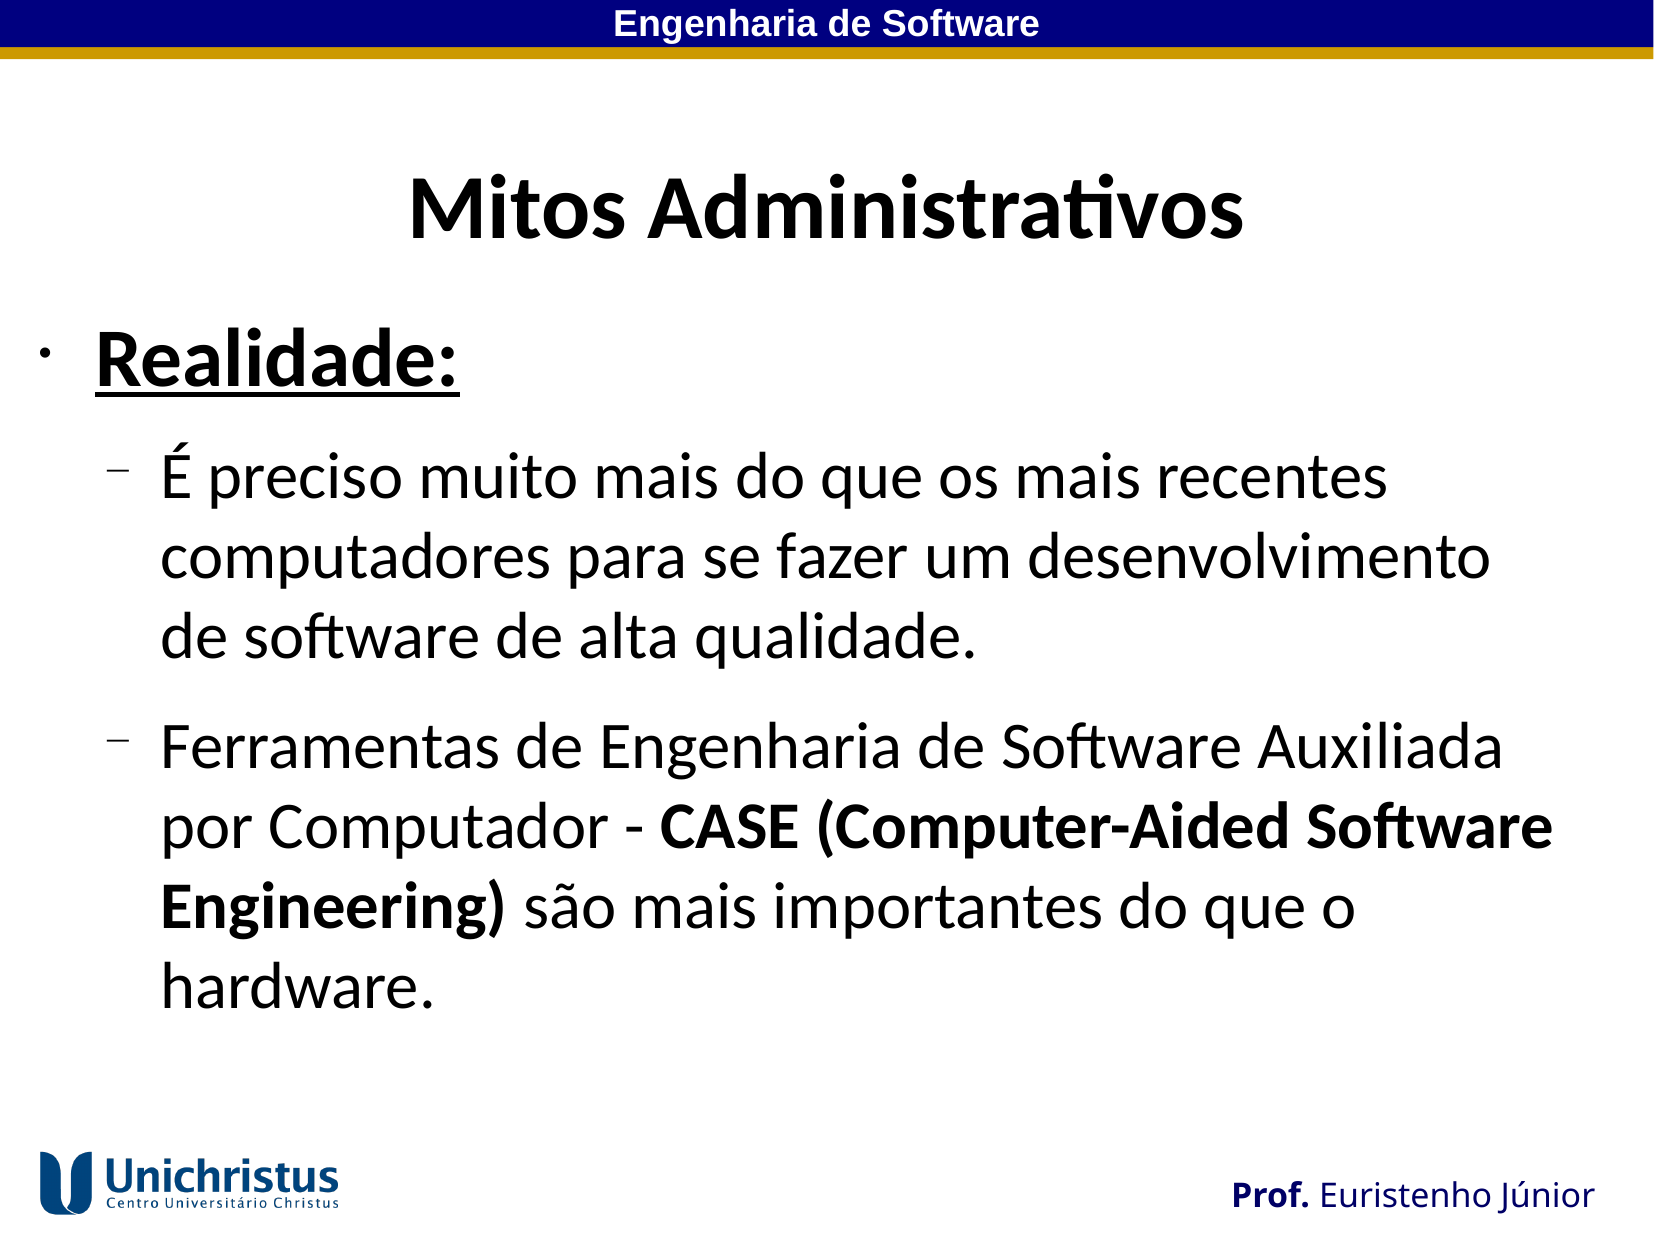

Engenharia de Software
# Mitos Administrativos
Realidade:
É preciso muito mais do que os mais recentes computadores para se fazer um desenvolvimento de software de alta qualidade.
Ferramentas de Engenharia de Software Auxiliada por Computador - CASE (Computer-Aided Software Engineering) são mais importantes do que o hardware.
Prof. Euristenho Júnior